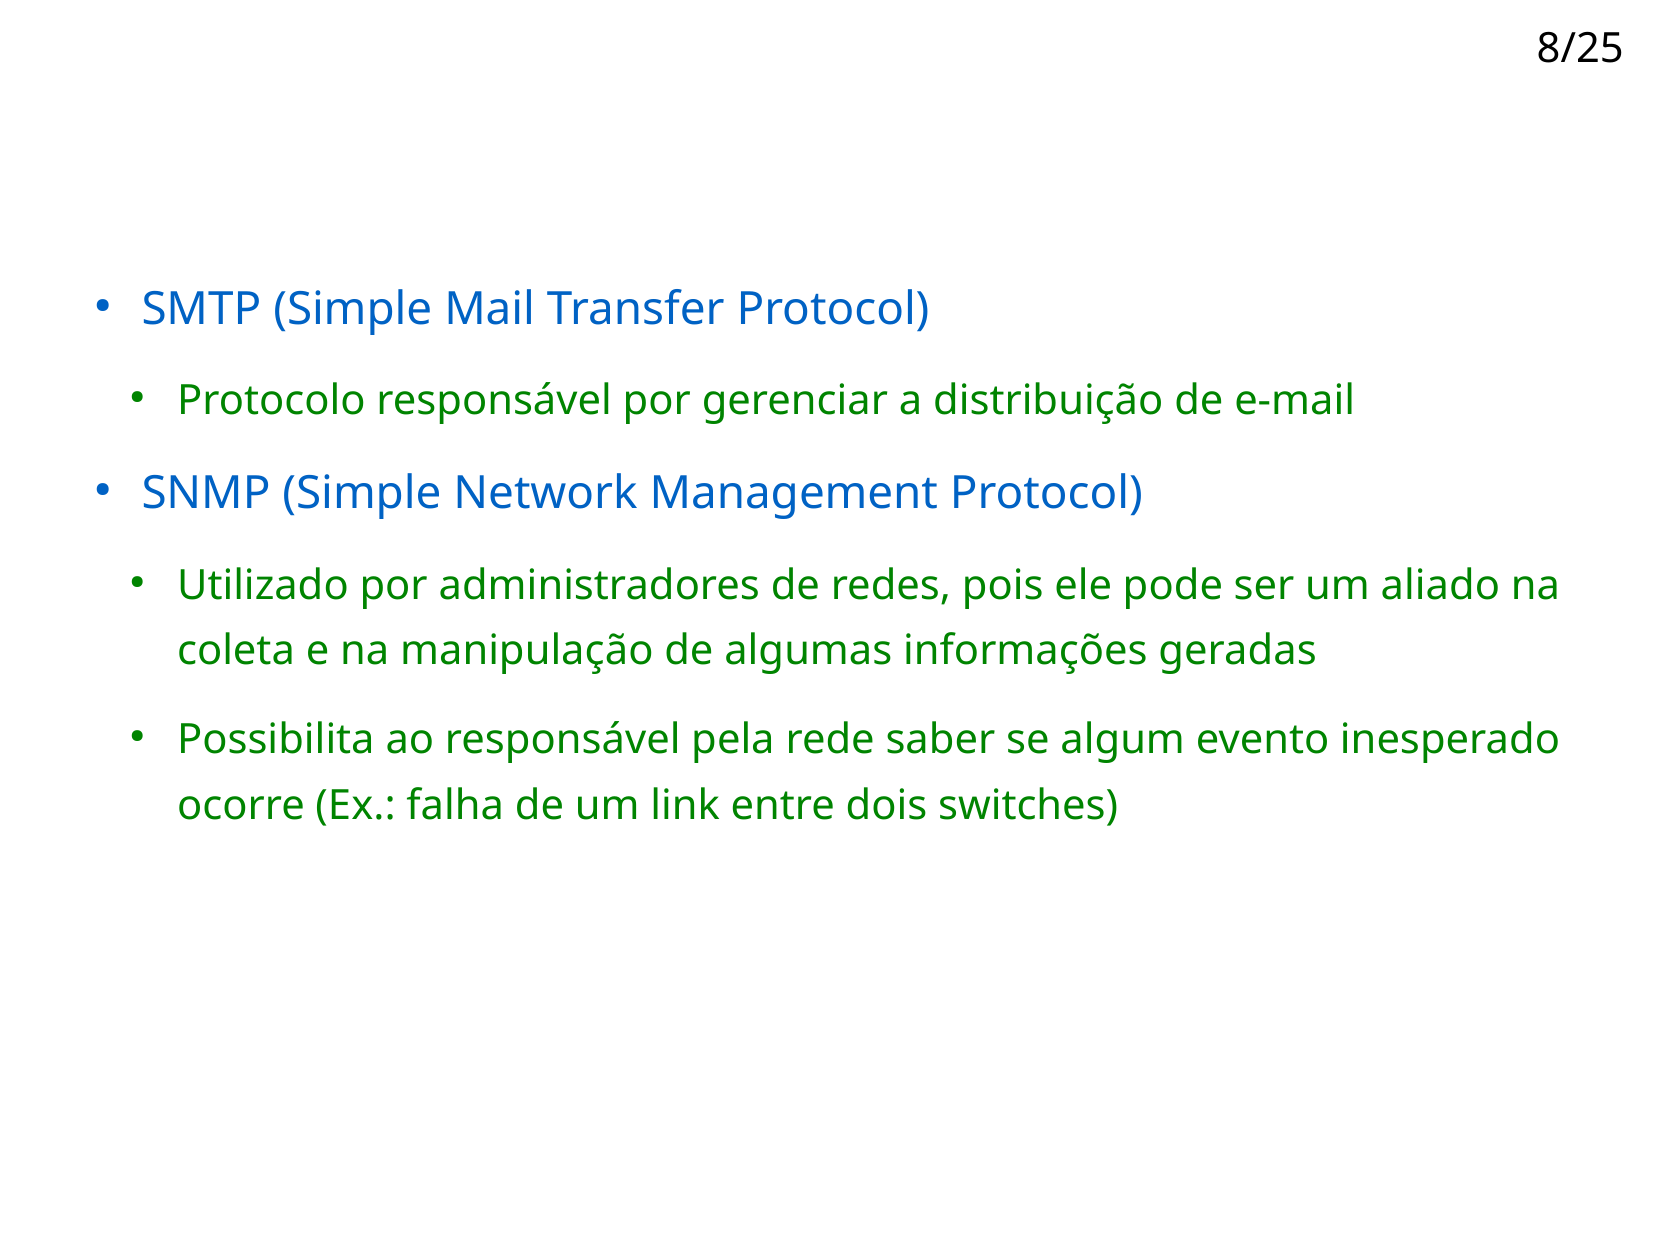

8
#
SMTP (Simple Mail Transfer Protocol)
Protocolo responsável por gerenciar a distribuição de e-mail
SNMP (Simple Network Management Protocol)
Utilizado por administradores de redes, pois ele pode ser um aliado na coleta e na manipulação de algumas informações geradas
Possibilita ao responsável pela rede saber se algum evento inesperado ocorre (Ex.: falha de um link entre dois switches)